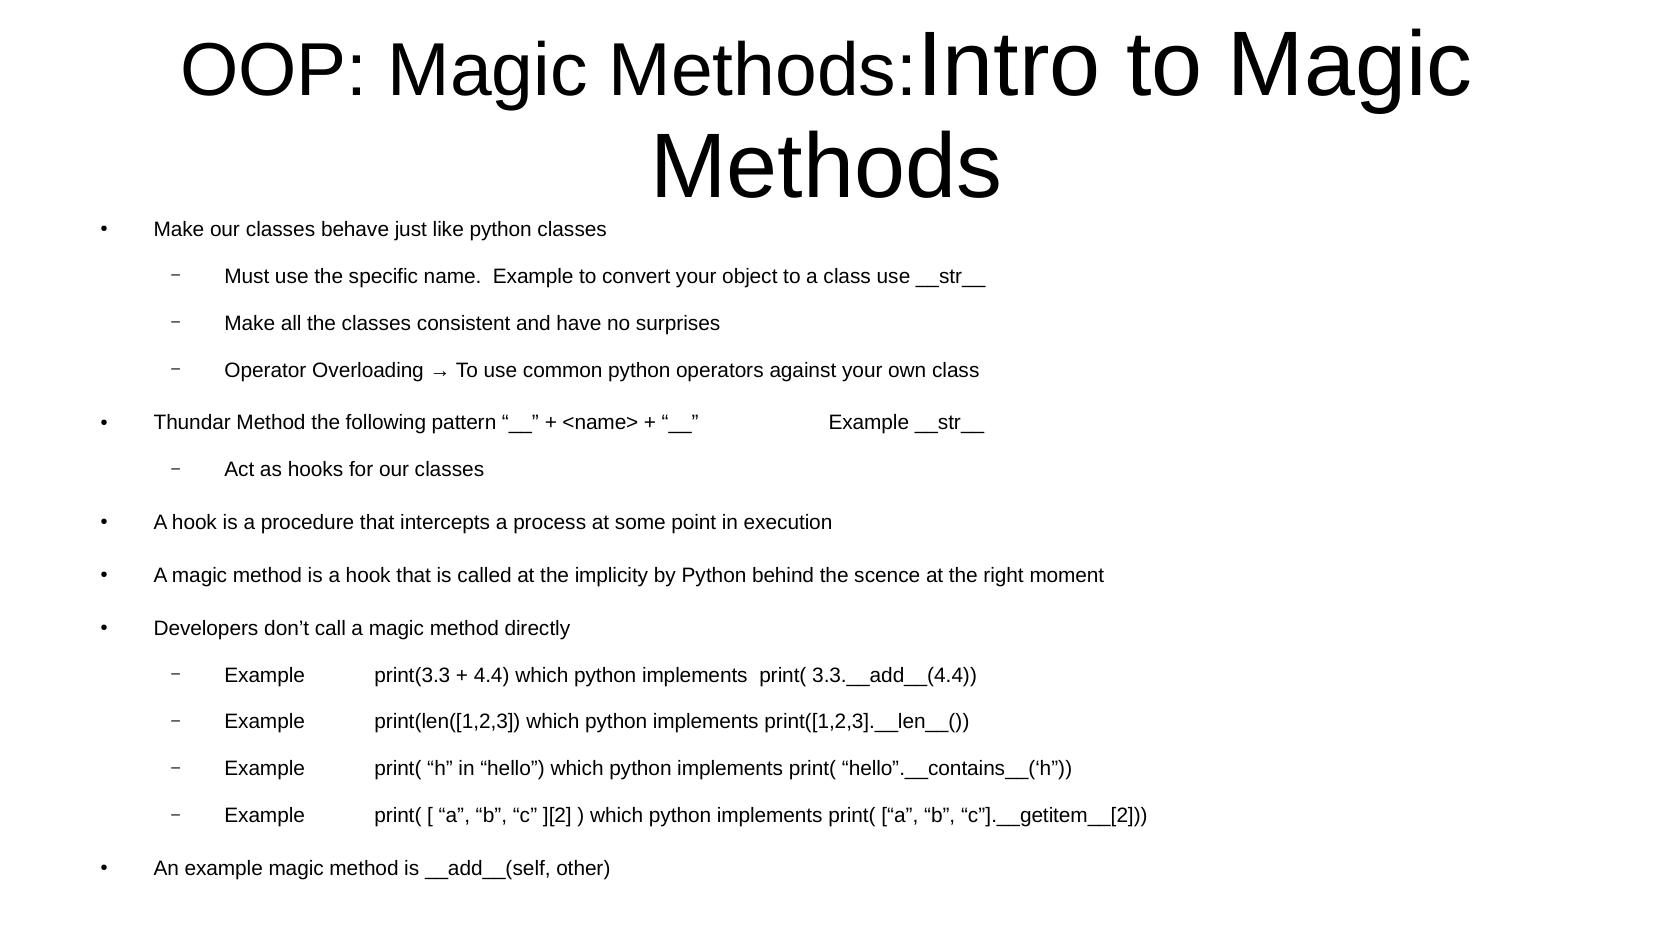

# OOP: Magic Methods:Intro to Magic Methods
Make our classes behave just like python classes
Must use the specific name. Example to convert your object to a class use __str__
Make all the classes consistent and have no surprises
Operator Overloading → To use common python operators against your own class
Thundar Method the following pattern “__” + <name> + “__” 		Example __str__
Act as hooks for our classes
A hook is a procedure that intercepts a process at some point in execution
A magic method is a hook that is called at the implicity by Python behind the scence at the right moment
Developers don’t call a magic method directly
Example	print(3.3 + 4.4) which python implements print( 3.3.__add__(4.4))
Example	print(len([1,2,3]) which python implements print([1,2,3].__len__())
Example	print( “h” in “hello”) which python implements print( “hello”.__contains__(‘h”))
Example	print( [ “a”, “b”, “c” ][2] ) which python implements print( [“a”, “b”, “c”].__getitem__[2]))
An example magic method is __add__(self, other)